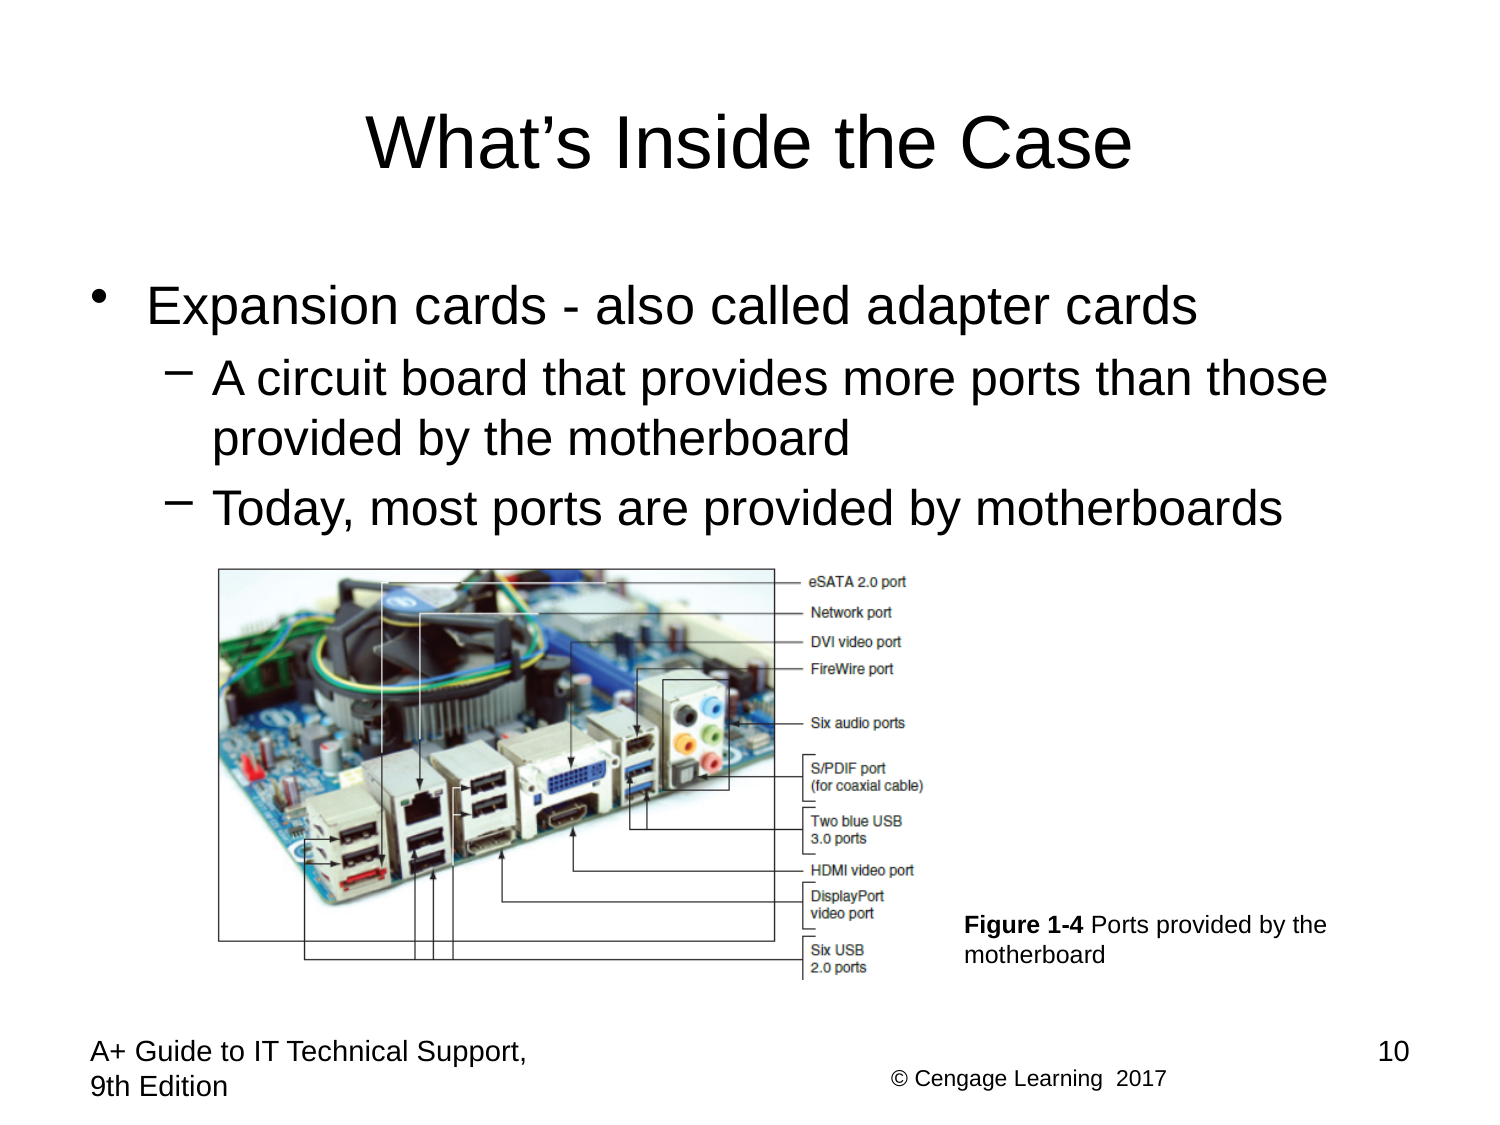

# What’s Inside the Case
Expansion cards - also called adapter cards
A circuit board that provides more ports than those provided by the motherboard
Today, most ports are provided by motherboards
Figure 1-4 Ports provided by the motherboard
A+ Guide to IT Technical Support, 9th Edition